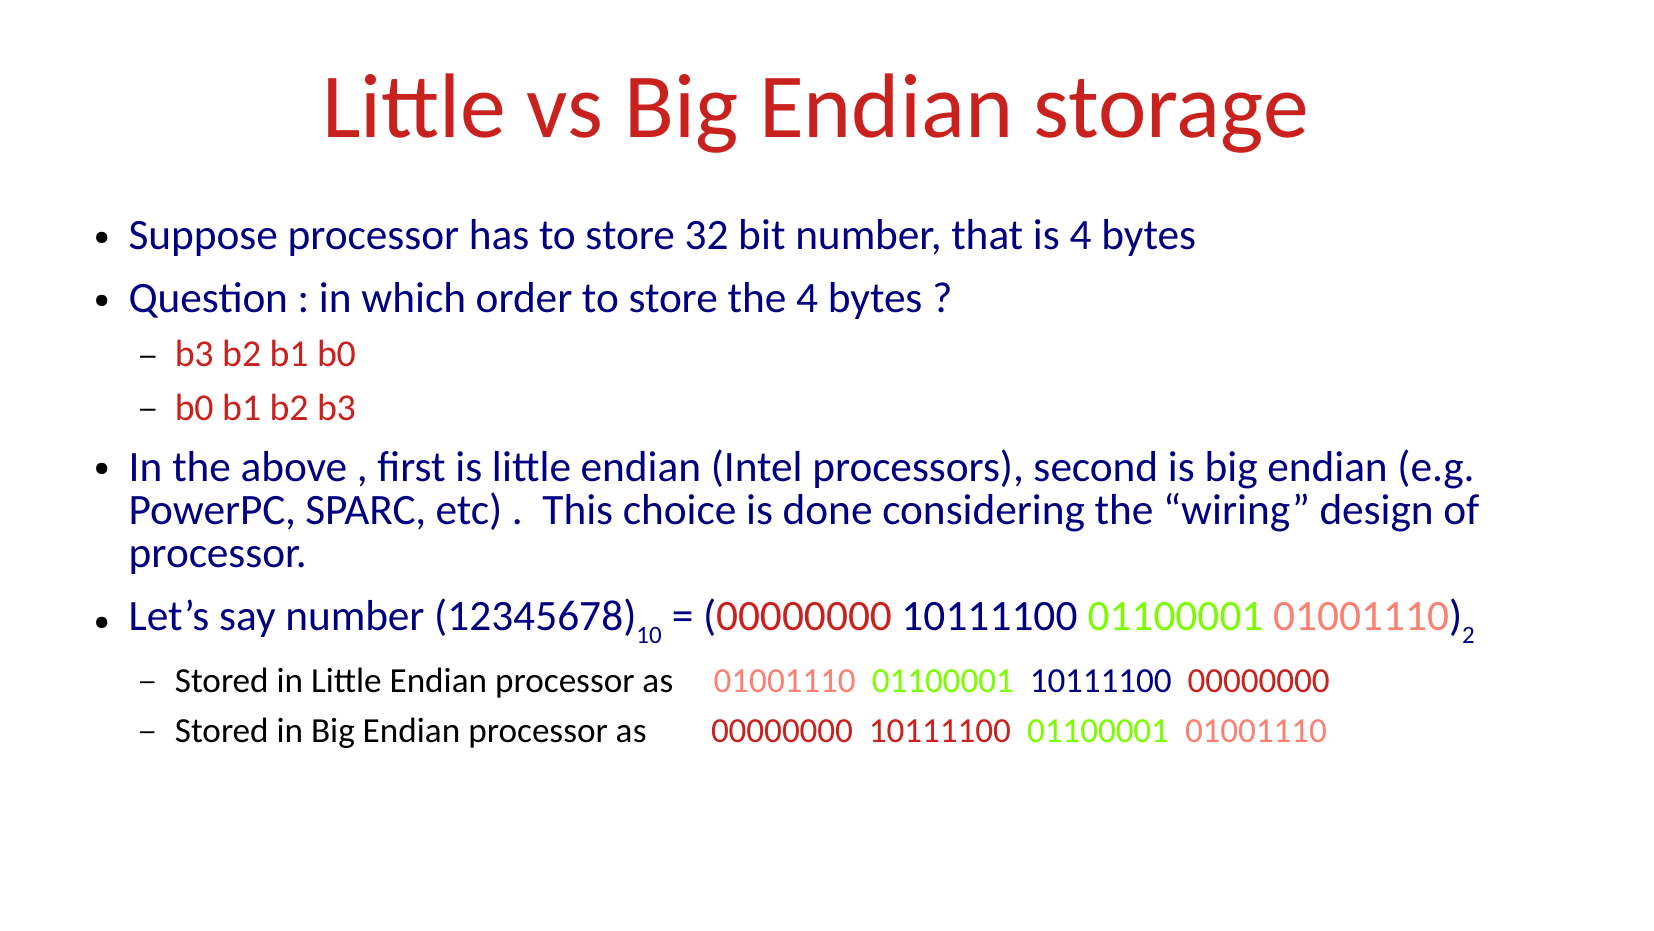

# Little vs Big Endian storage
Suppose processor has to store 32 bit number, that is 4 bytes
Question : in which order to store the 4 bytes ?
b3 b2 b1 b0
b0 b1 b2 b3
In the above , first is little endian (Intel processors), second is big endian (e.g. PowerPC, SPARC, etc) . This choice is done considering the “wiring” design of processor.
Let’s say number (12345678)10 = (00000000 10111100 01100001 01001110)2
Stored in Little Endian processor as 01001110 01100001 10111100 00000000
Stored in Big Endian processor as 00000000 10111100 01100001 01001110